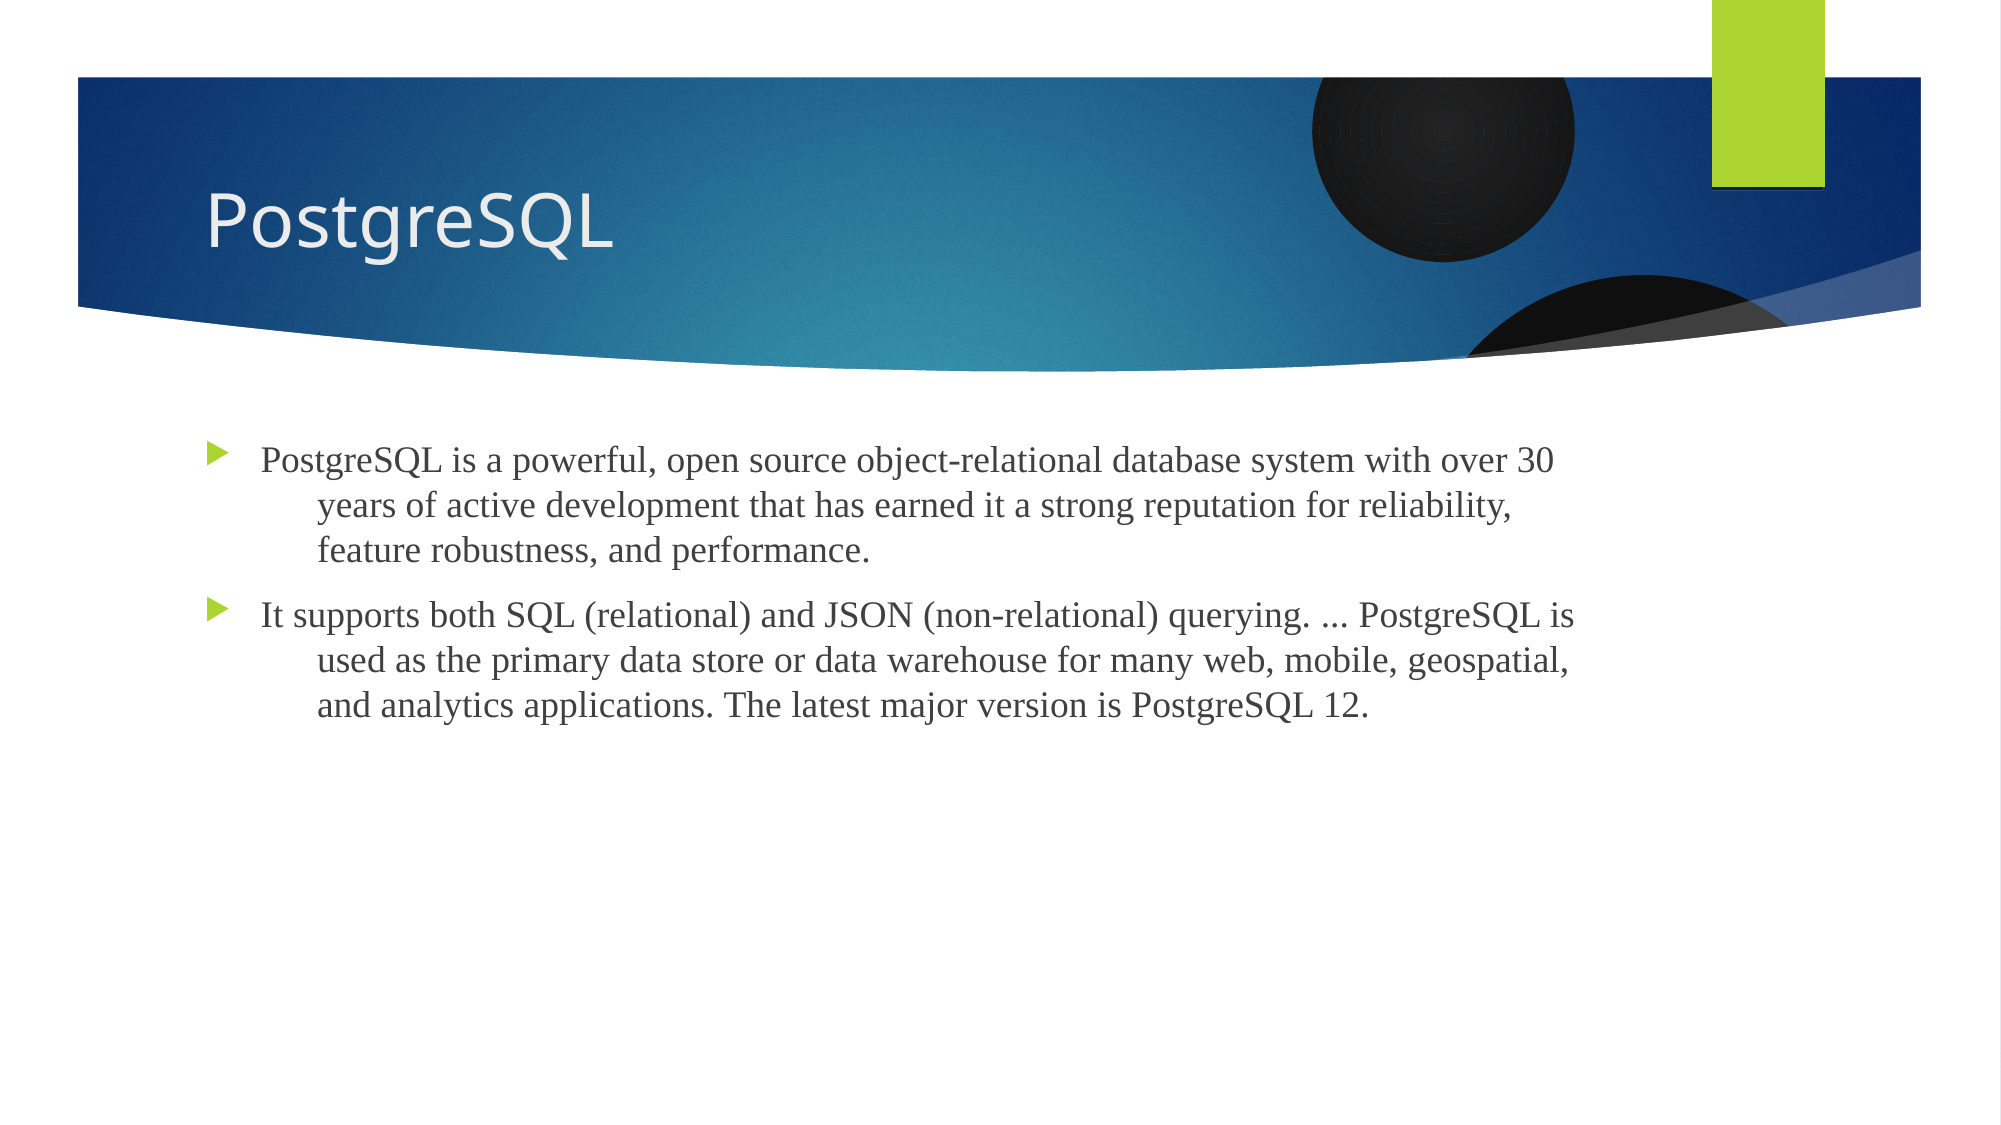

# PostgreSQL
PostgreSQL is a powerful, open source object-relational database system with over 30 years of active development that has earned it a strong reputation for reliability, feature robustness, and performance.
It supports both SQL (relational) and JSON (non-relational) querying. ... PostgreSQL is used as the primary data store or data warehouse for many web, mobile, geospatial, and analytics applications. The latest major version is PostgreSQL 12.